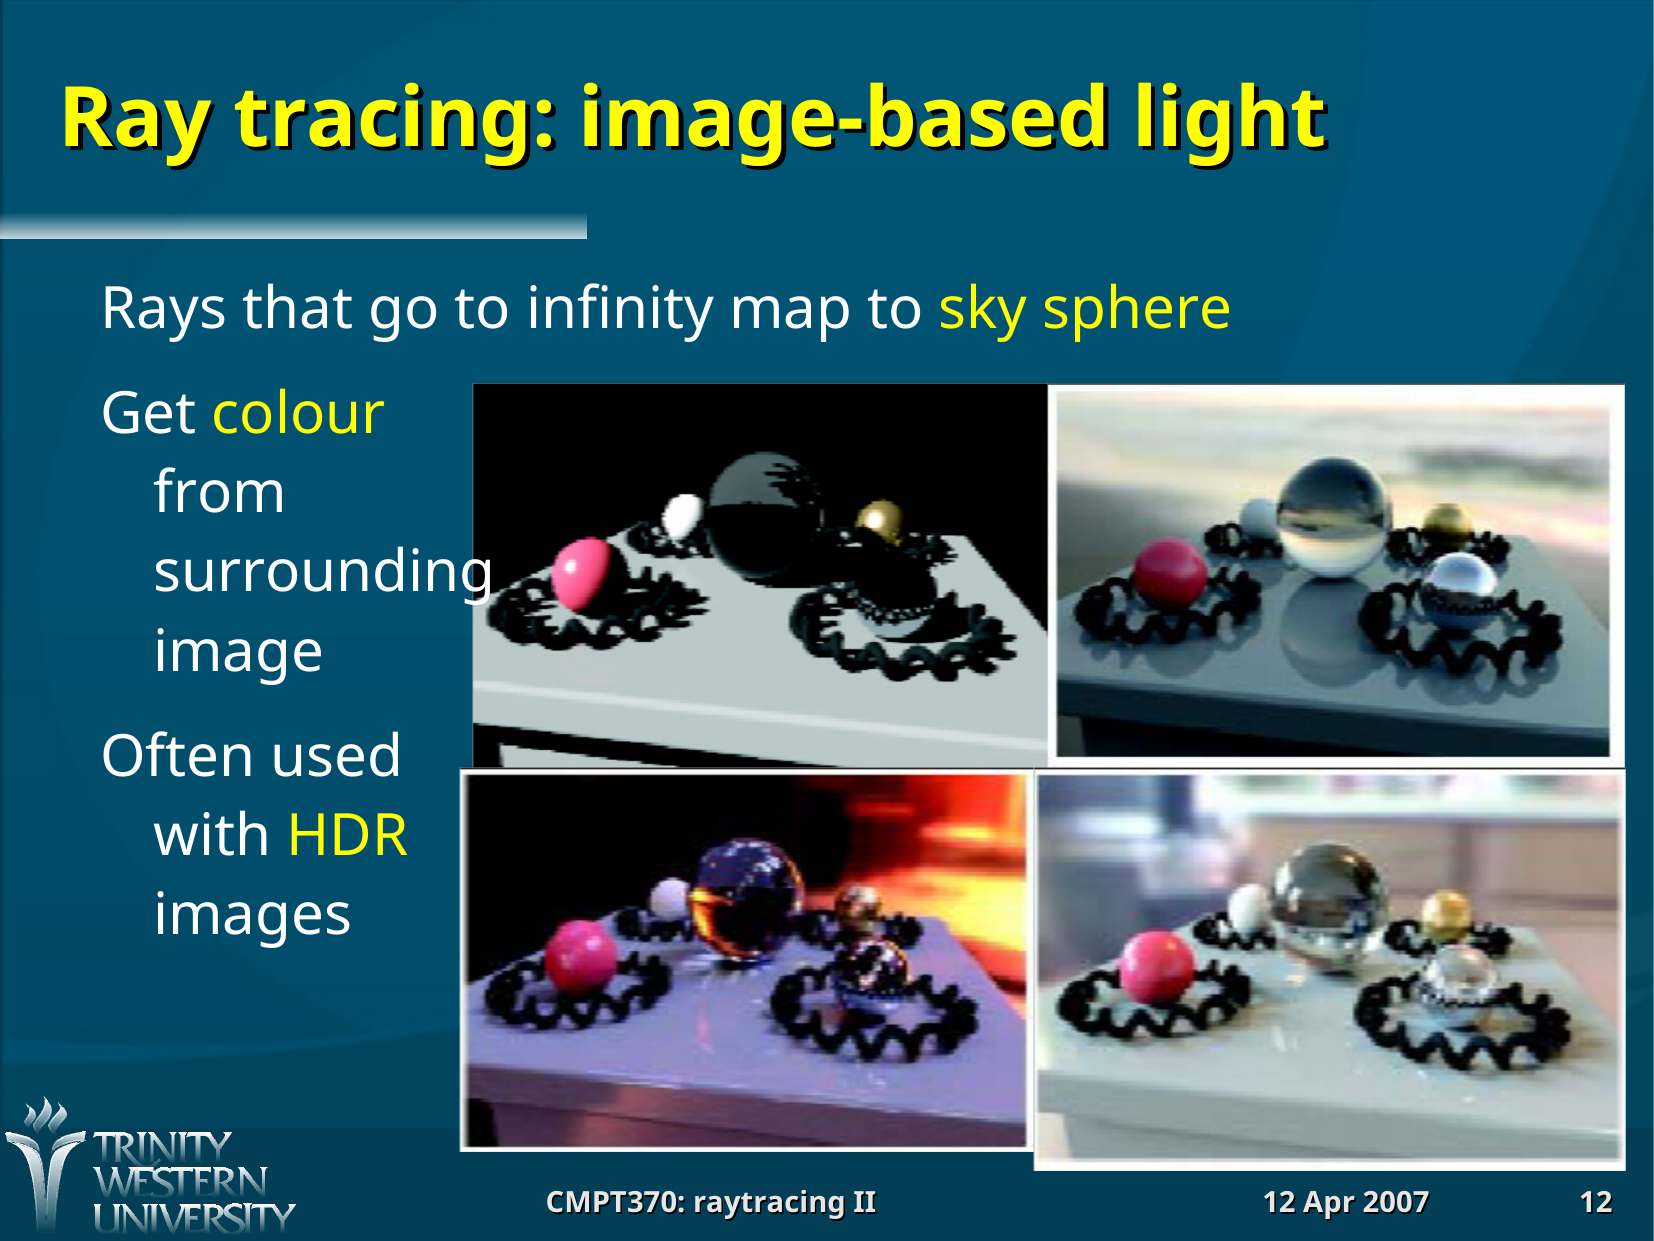

# Ray tracing: image-based light
Rays that go to infinity map to sky sphere
Get colour
from
surrounding
image
Often used
with HDR
images
CMPT370: raytracing II
12 Apr 2007
12